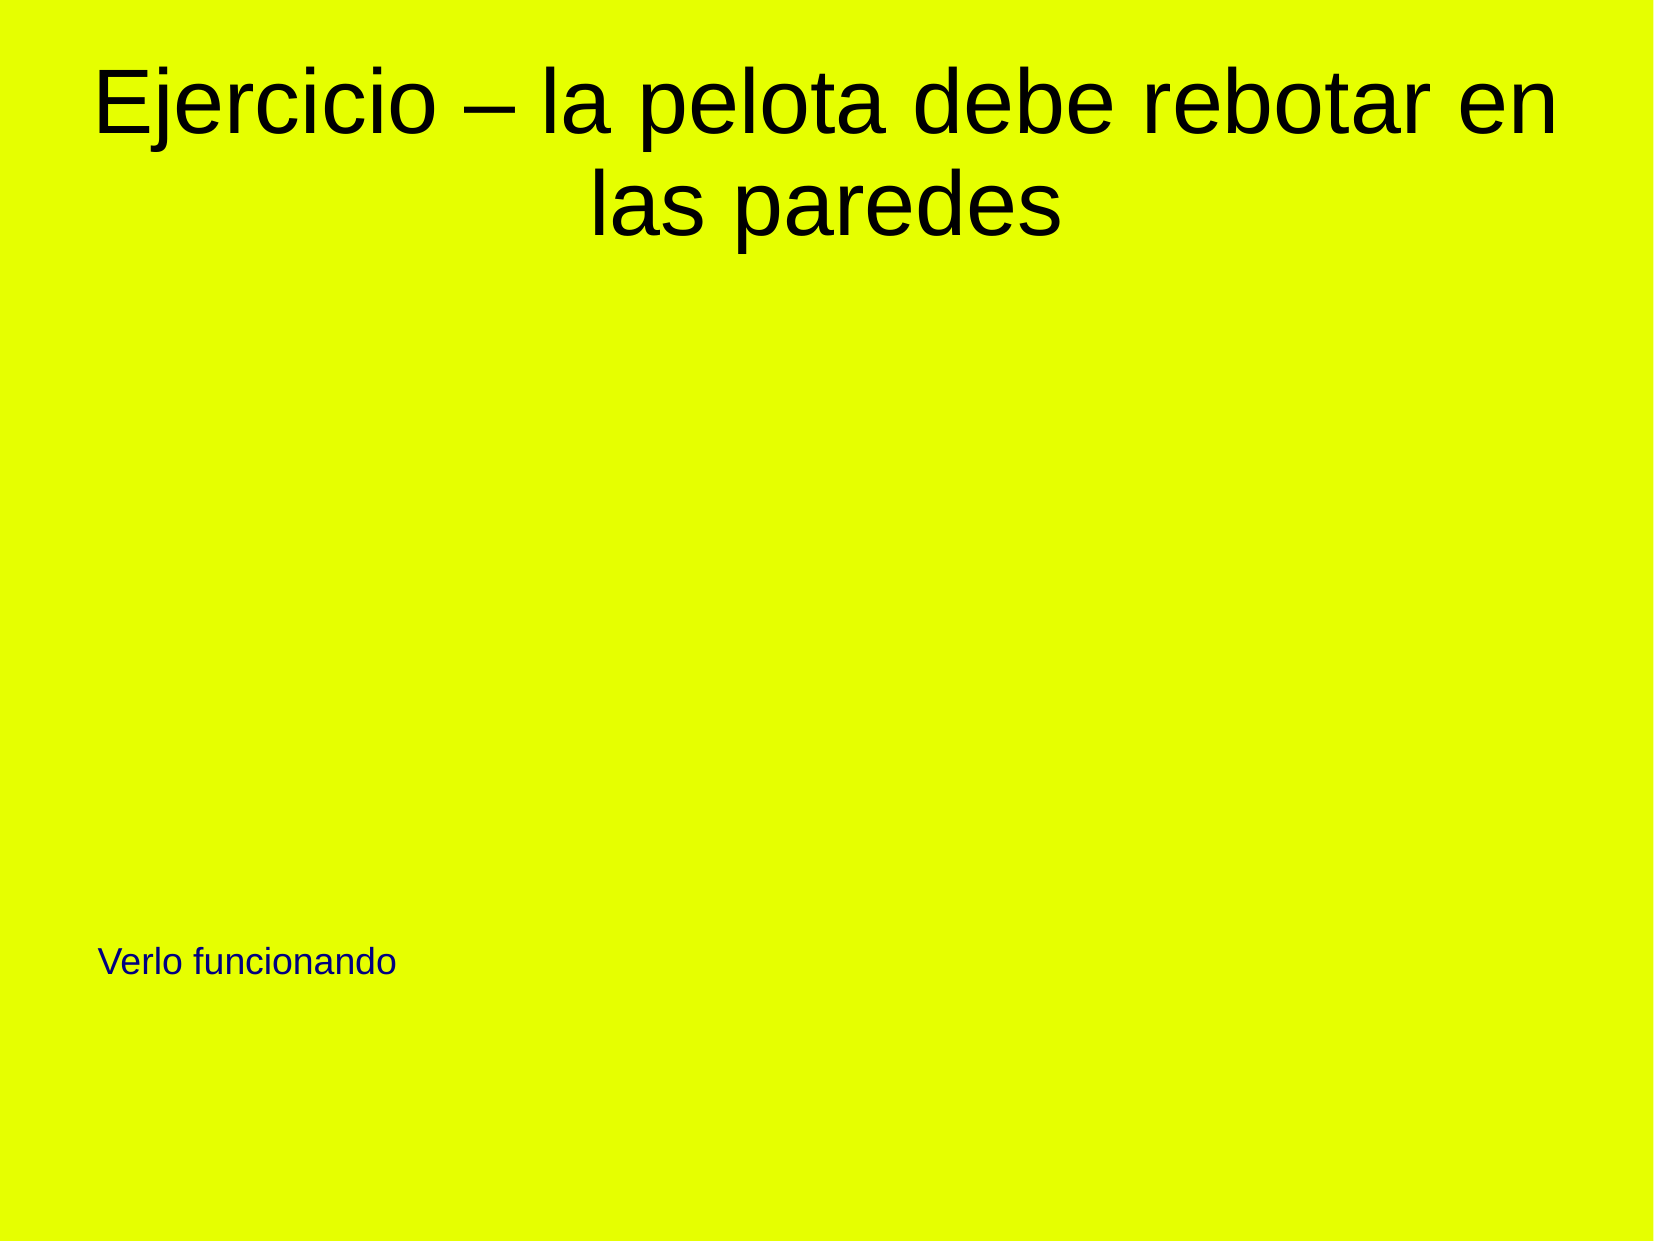

# Ejercicio – la pelota debe rebotar en las paredes
Verlo funcionando